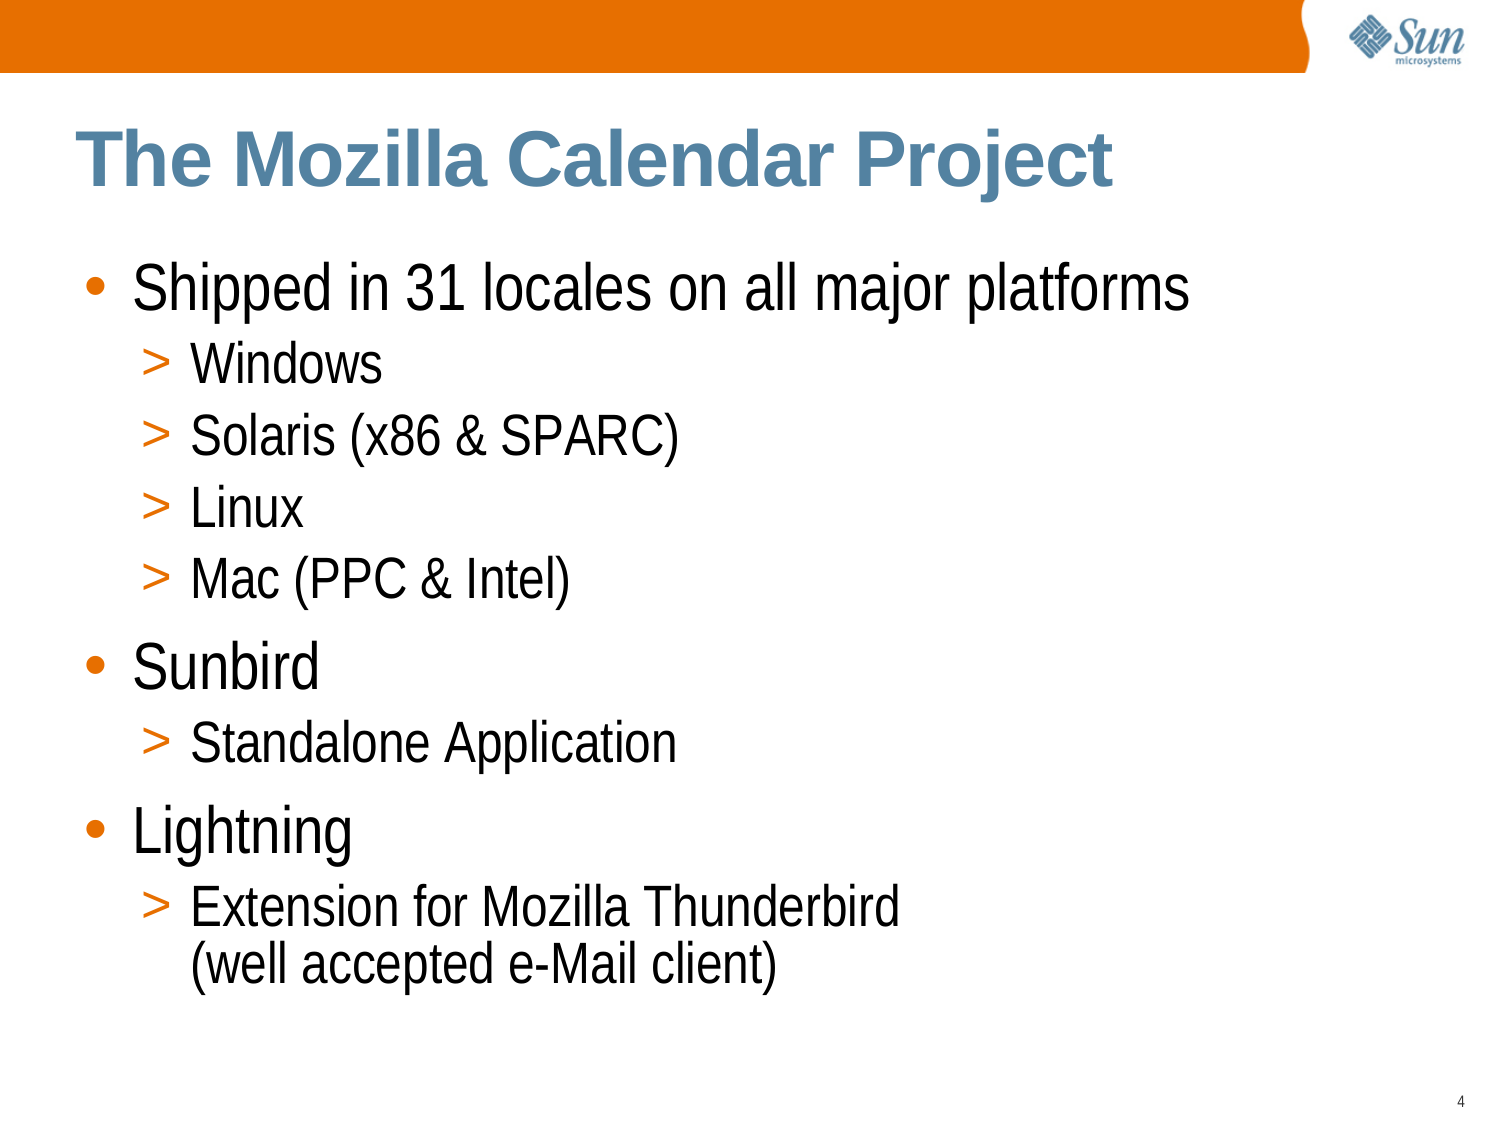

# The Mozilla Calendar Project
Shipped in 31 locales on all major platforms
Windows
Solaris (x86 & SPARC)
Linux
Mac (PPC & Intel)
Sunbird
Standalone Application
Lightning
Extension for Mozilla Thunderbird
(well accepted e-Mail client)